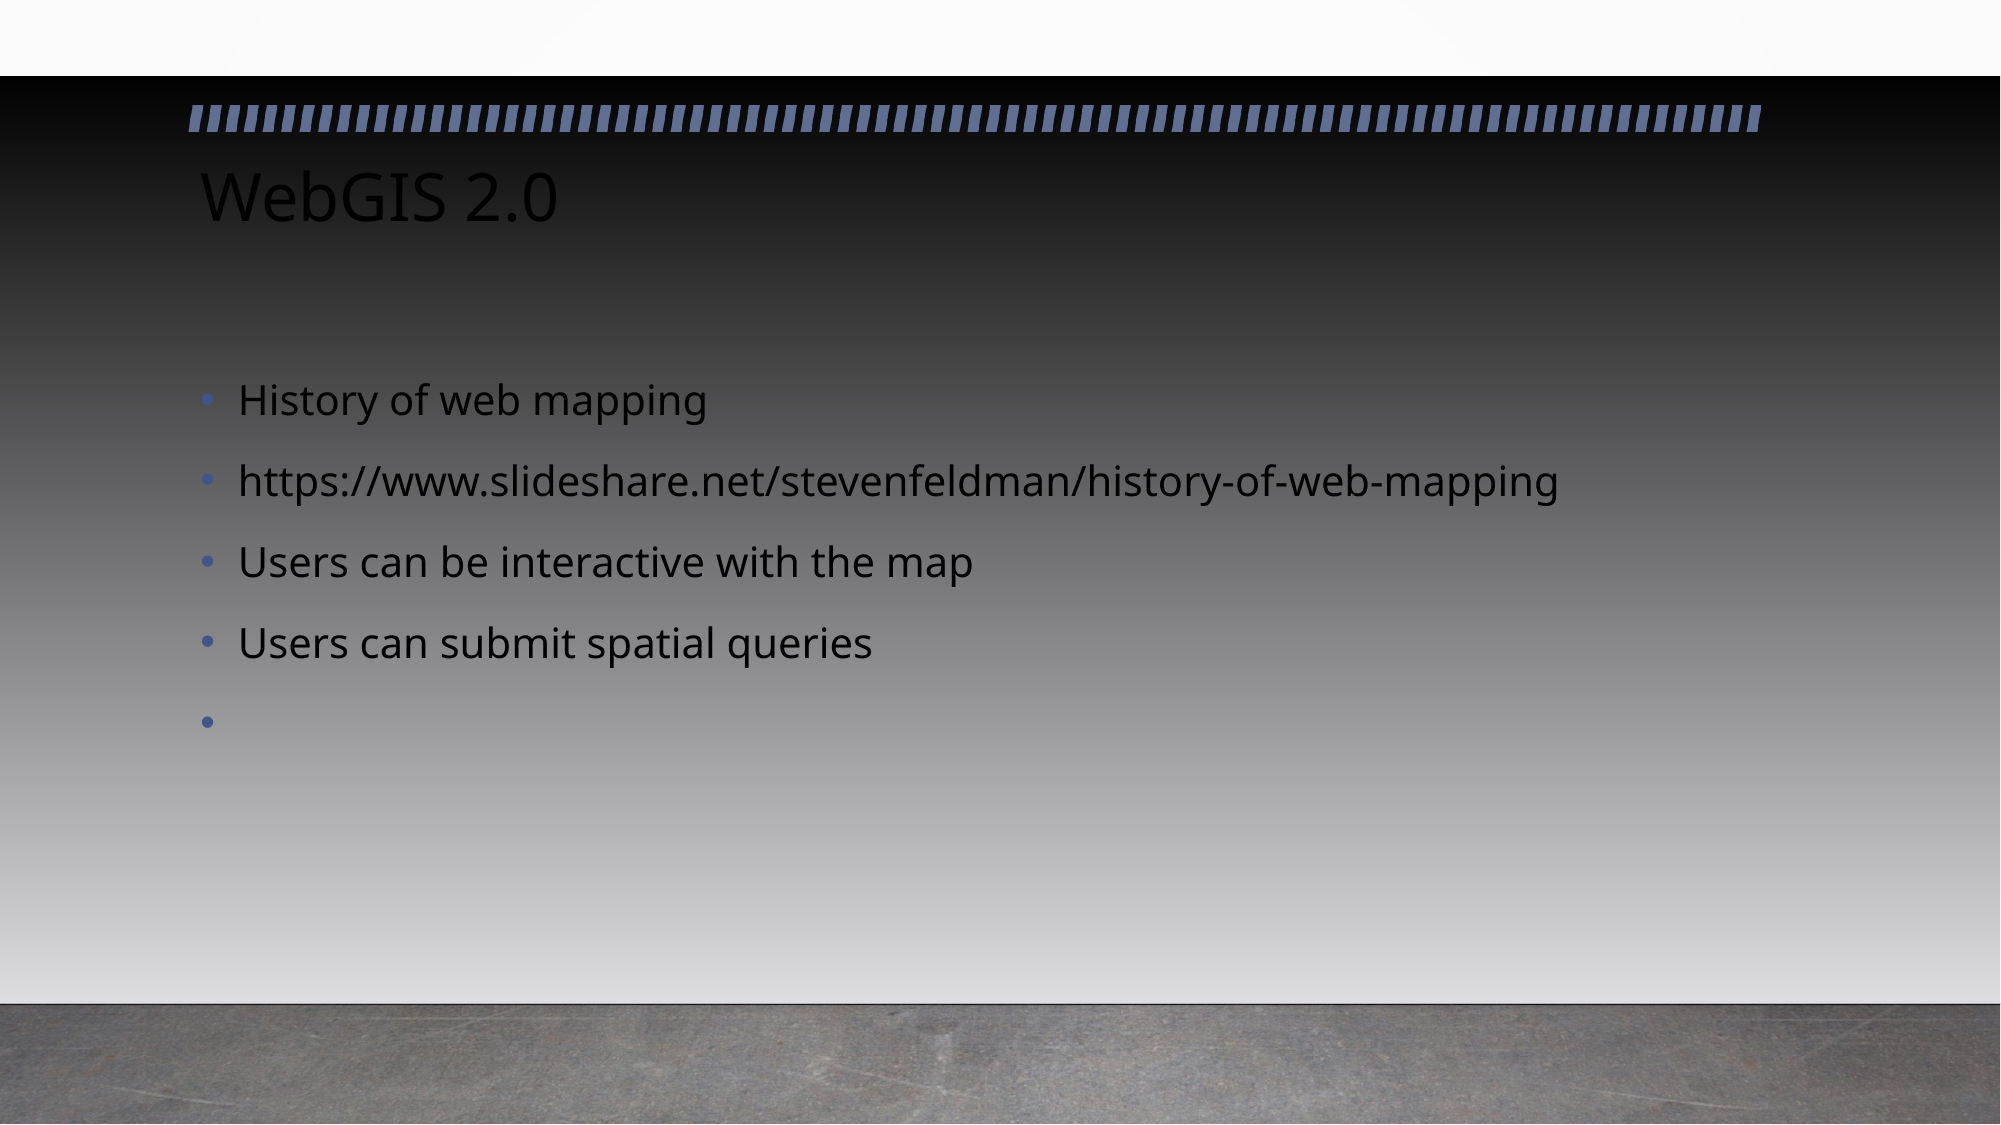

# WebGIS 2.0
History of web mapping
https://www.slideshare.net/stevenfeldman/history-of-web-mapping
Users can be interactive with the map
Users can submit spatial queries